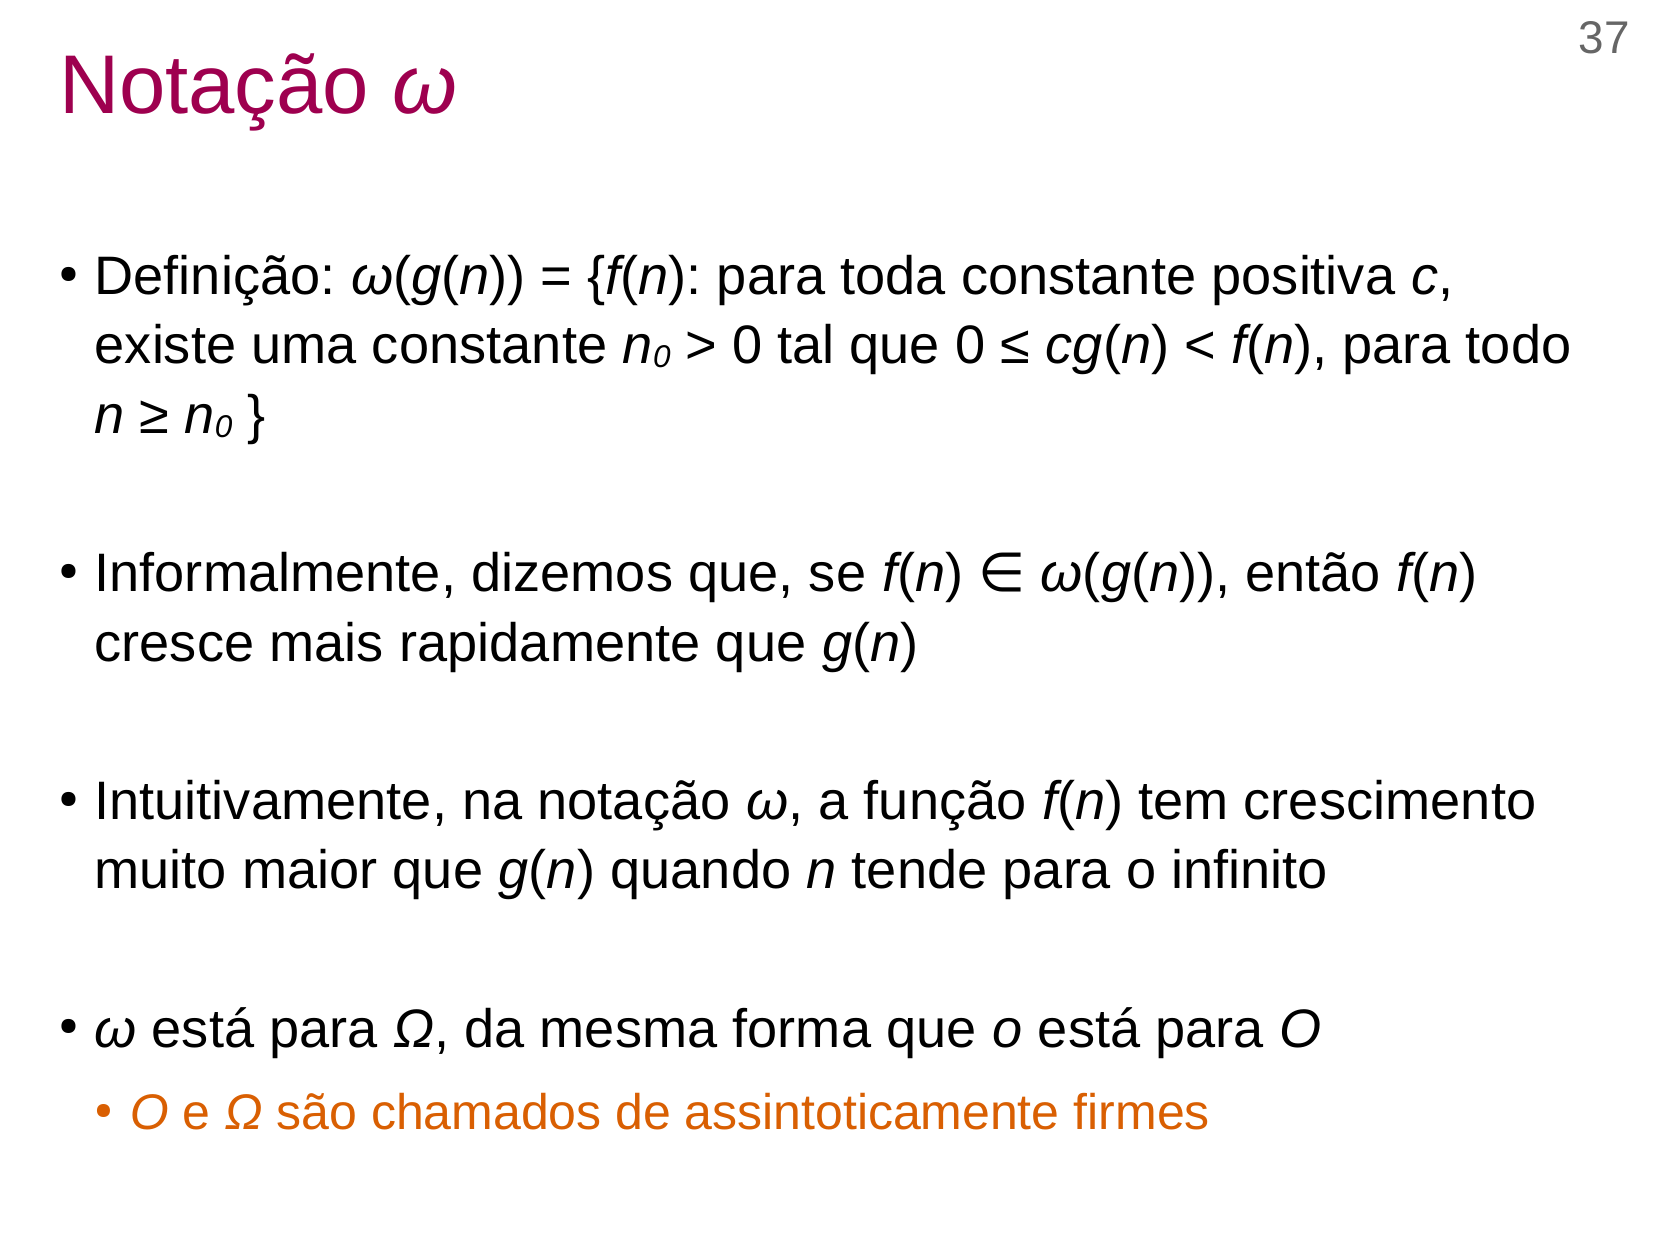

37
# Notação ω
Definição: ω(g(n)) = {f(n): para toda constante positiva c, existe uma constante n0 > 0 tal que 0 ≤ cg(n) < f(n), para todo n ≥ n0 }
Informalmente, dizemos que, se f(n) ∈ ω(g(n)), então f(n) cresce mais rapidamente que g(n)
Intuitivamente, na notação ω, a função f(n) tem crescimento muito maior que g(n) quando n tende para o infinito
ω está para Ω, da mesma forma que o está para O
O e Ω são chamados de assintoticamente firmes